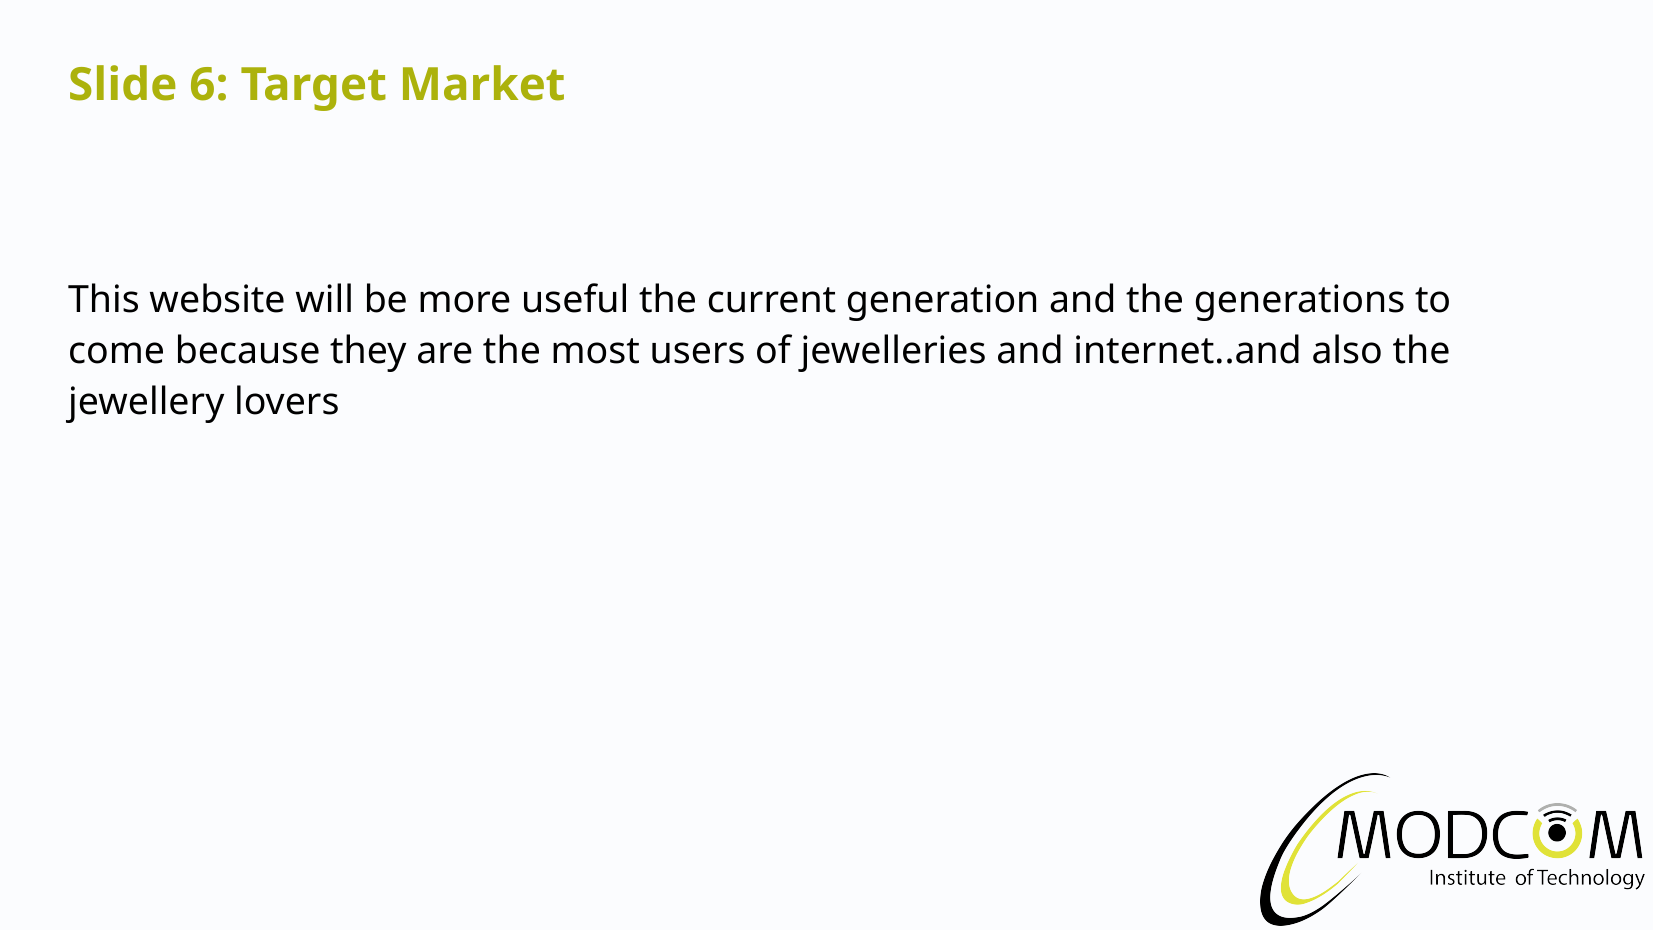

Slide 6: Target Market
This website will be more useful the current generation and the generations to come because they are the most users of jewelleries and internet..and also the jewellery lovers